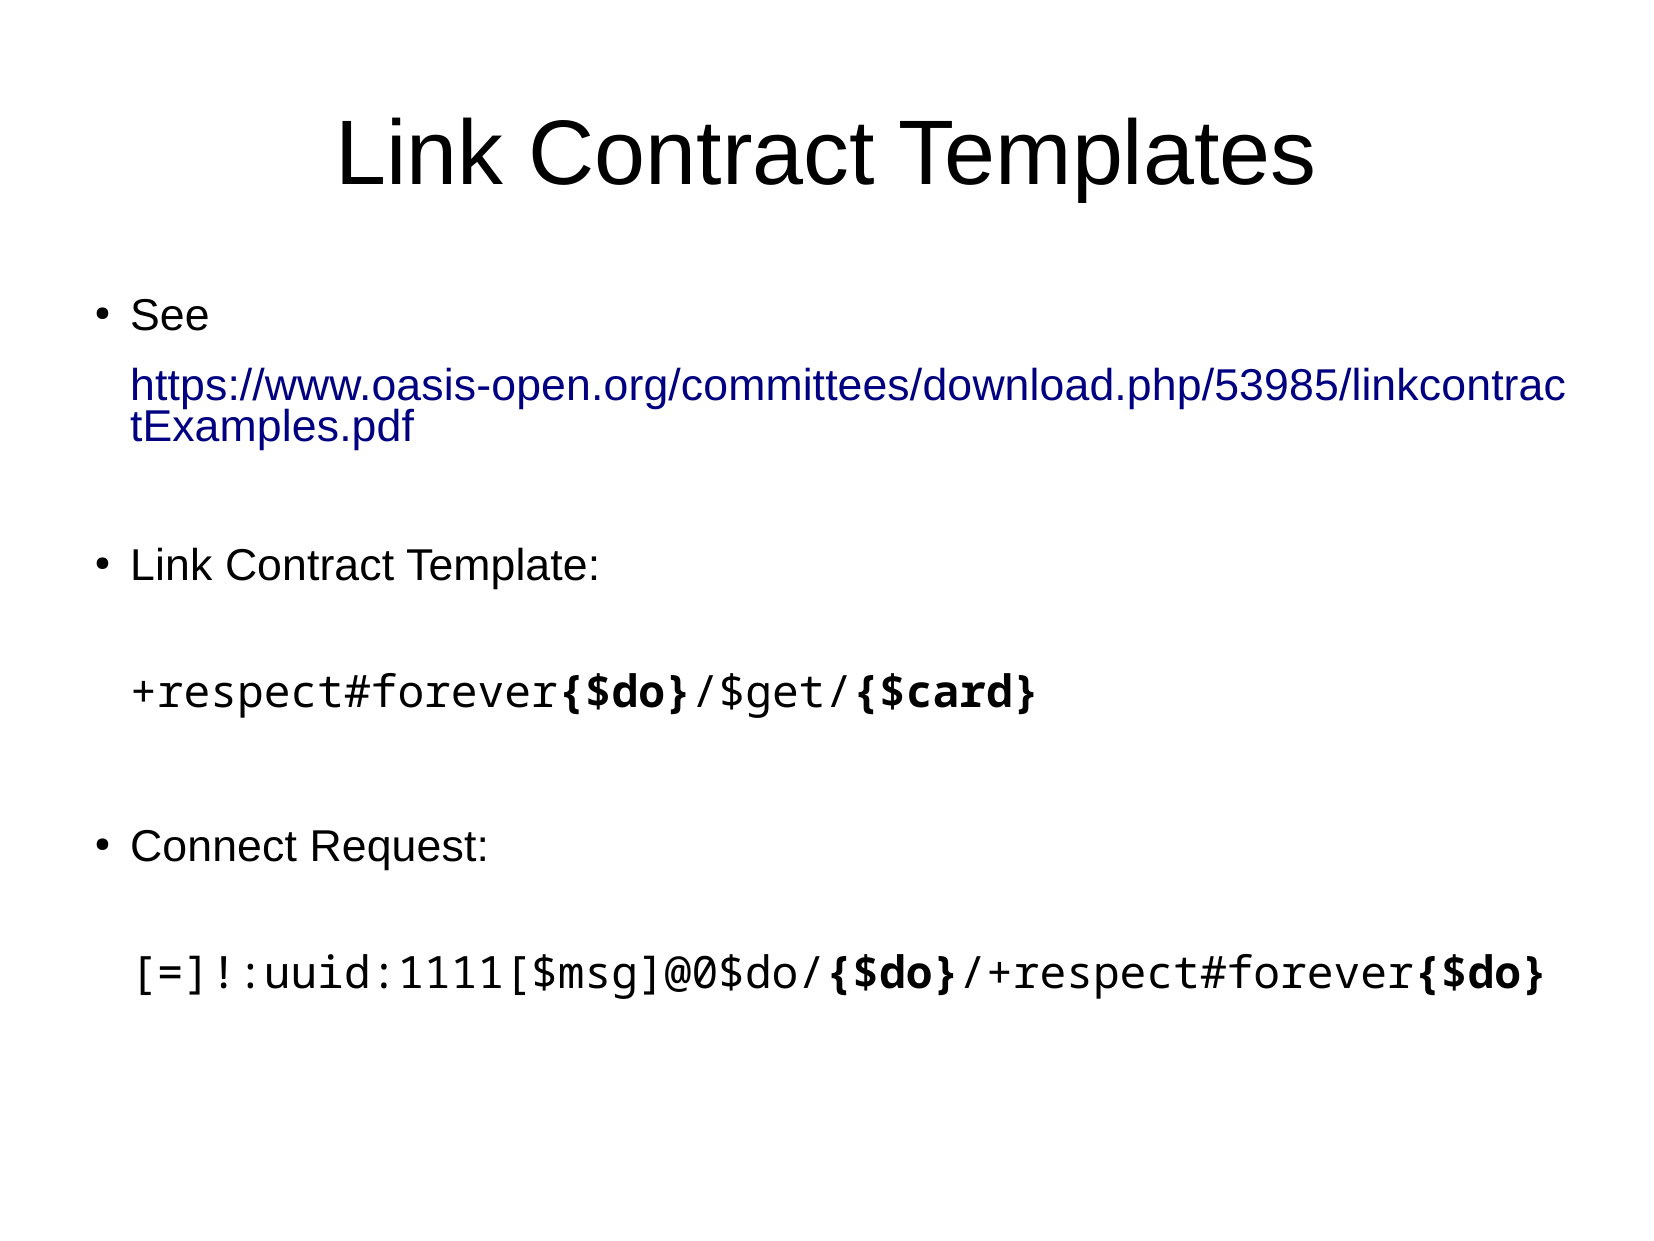

# Link Contract Templates
See
https://www.oasis-open.org/committees/download.php/53985/linkcontractExamples.pdf
Link Contract Template:
+respect#forever{$do}/$get/{$card}
Connect Request:
[=]!:uuid:1111[$msg]@0$do/{$do}/+respect#forever{$do}